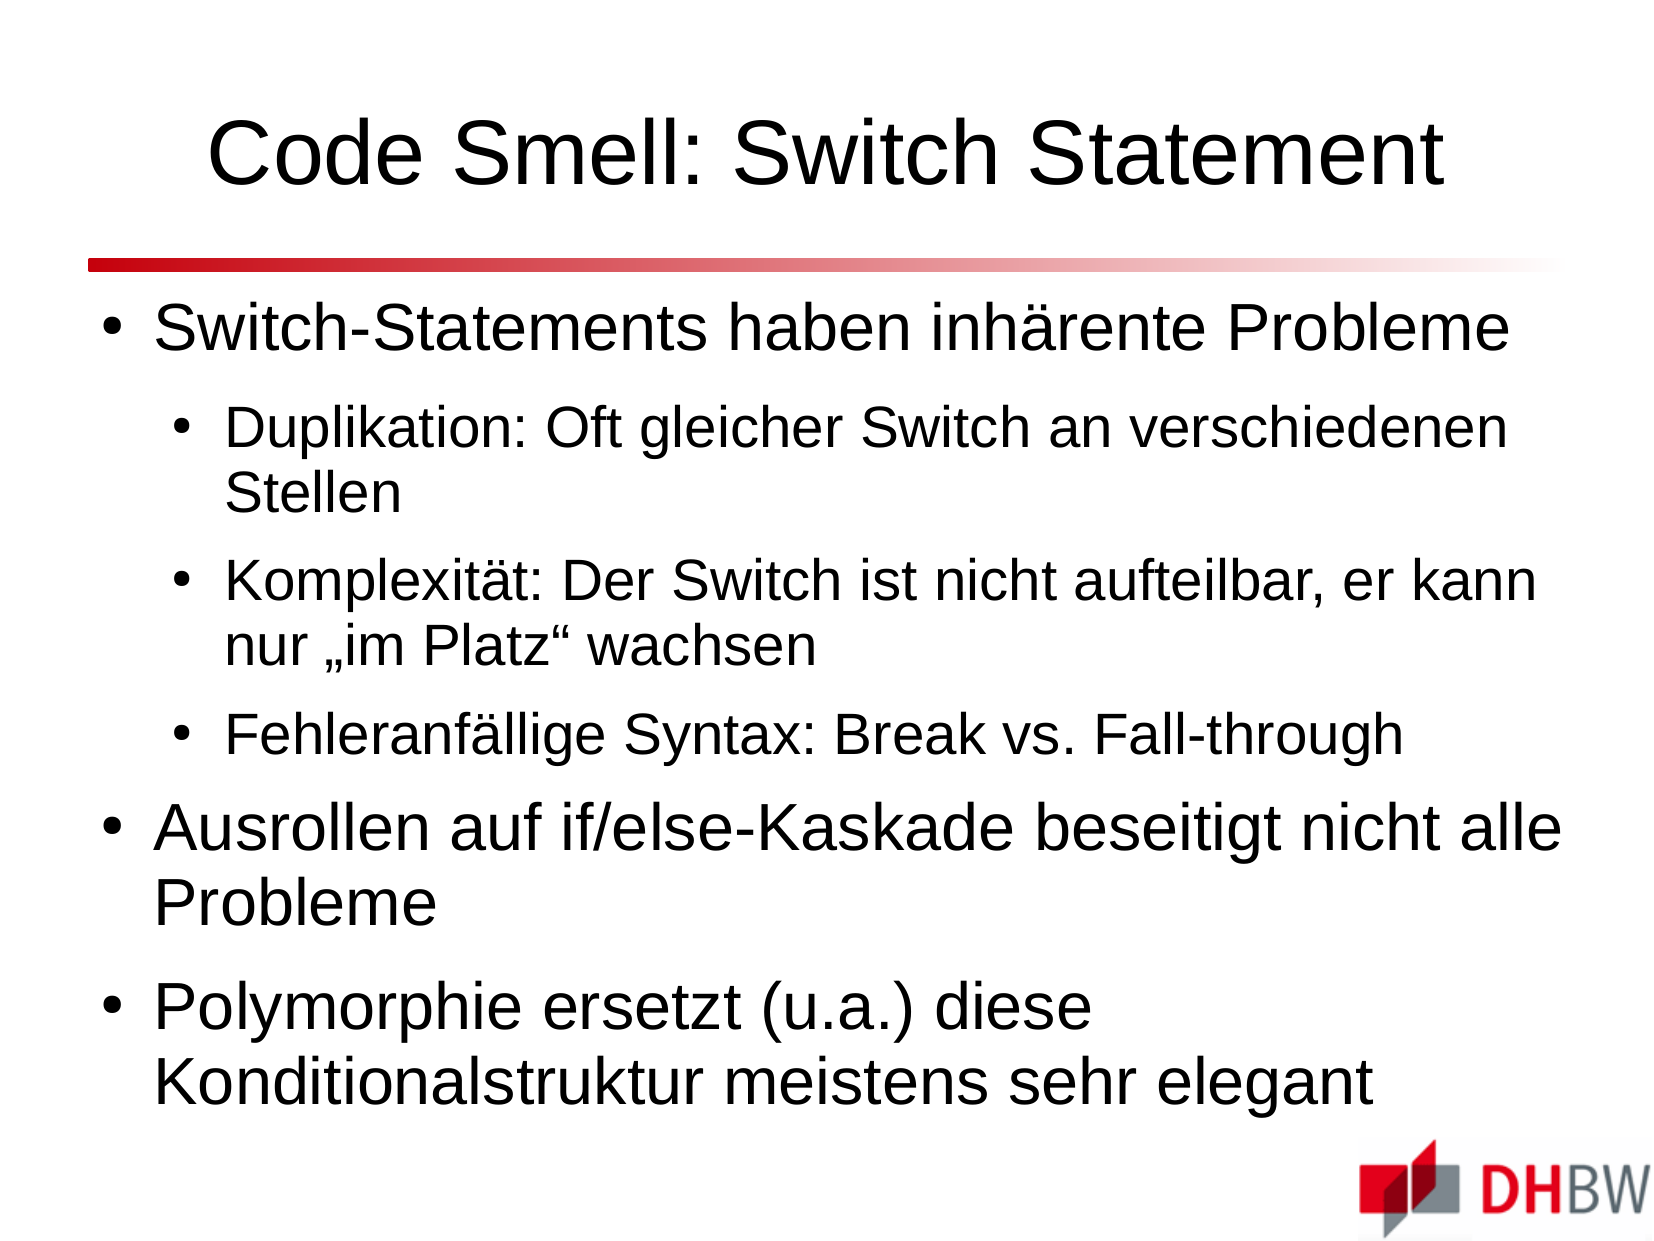

# Code Smell: Switch Statement
Switch-Statements haben inhärente Probleme
Duplikation: Oft gleicher Switch an verschiedenen Stellen
Komplexität: Der Switch ist nicht aufteilbar, er kann nur „im Platz“ wachsen
Fehleranfällige Syntax: Break vs. Fall-through
Ausrollen auf if/else-Kaskade beseitigt nicht alle Probleme
Polymorphie ersetzt (u.a.) diese Konditionalstruktur meistens sehr elegant